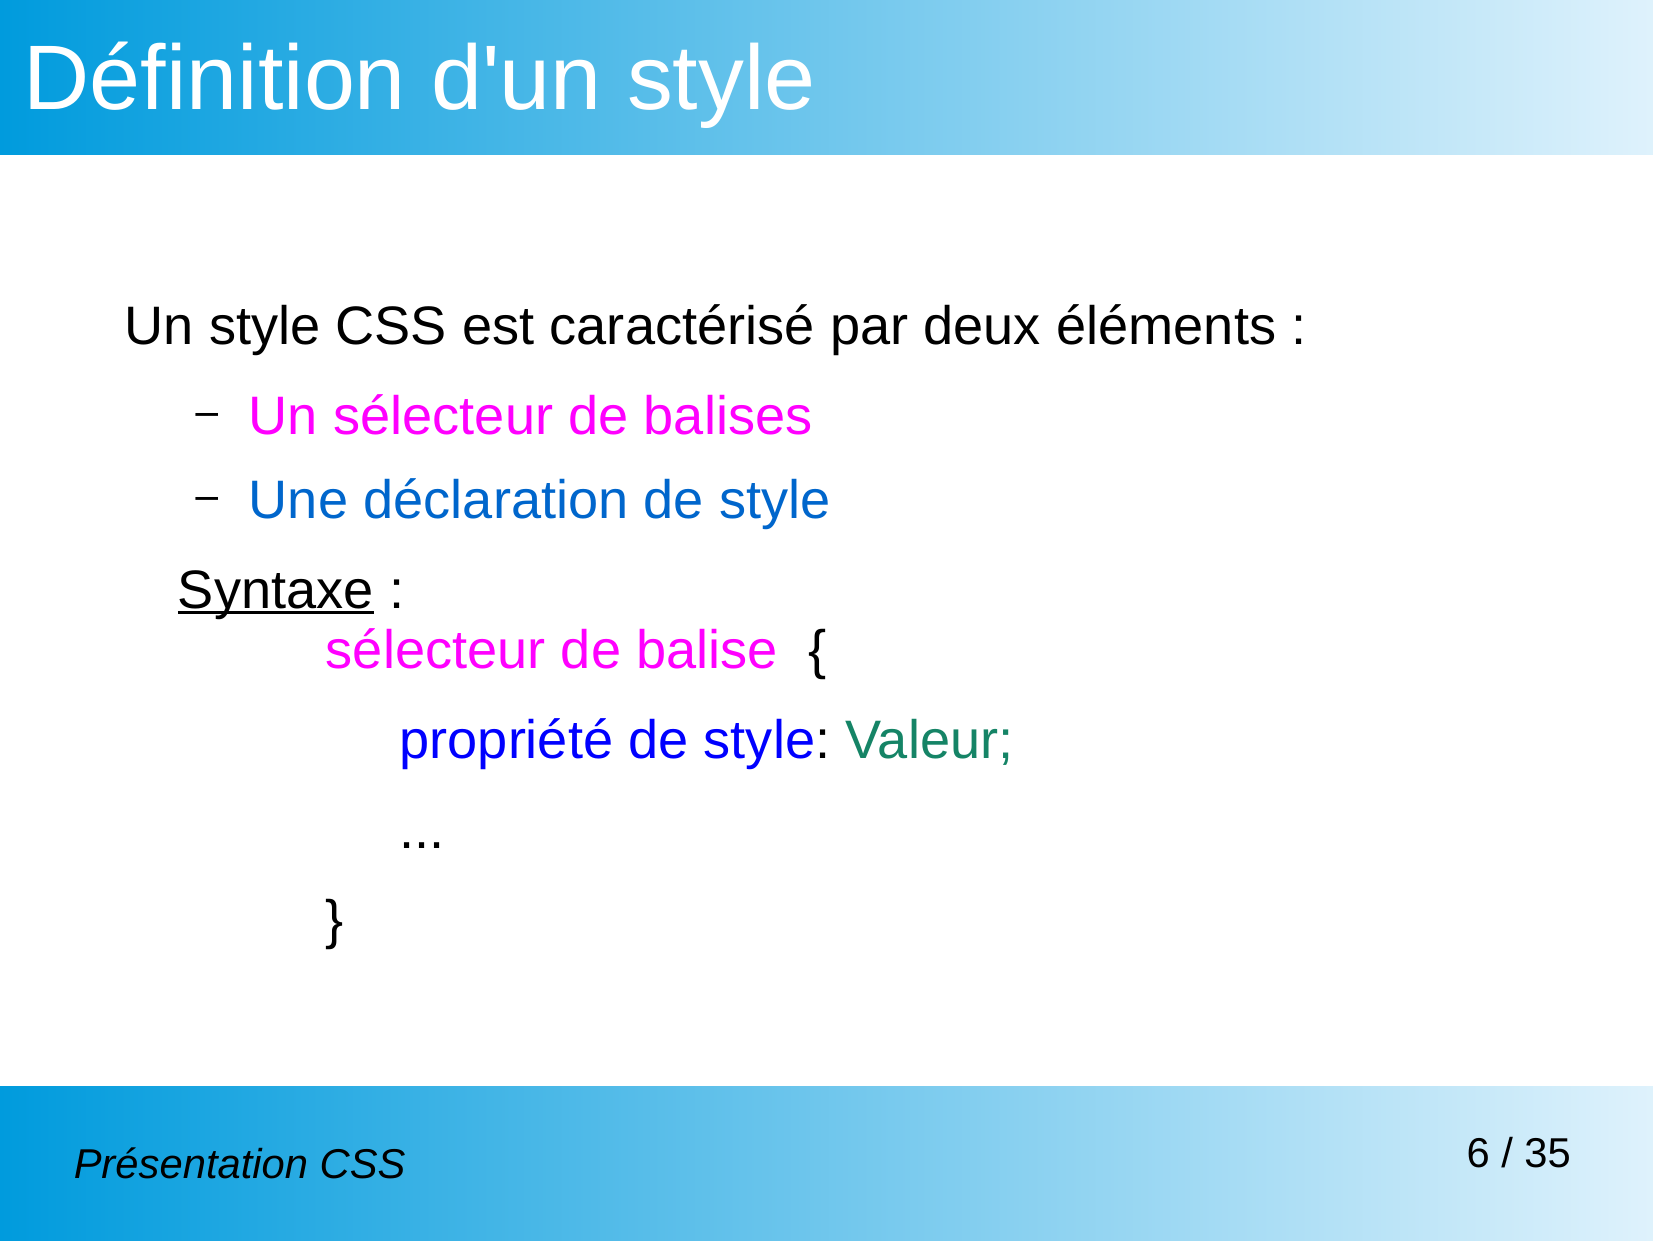

# Définition d'un style
Un style CSS est caractérisé par deux éléments :
Un sélecteur de balises
Une déclaration de style
Syntaxe :
 		sélecteur de balise {
 			propriété de style: Valeur;
 			...
 		}